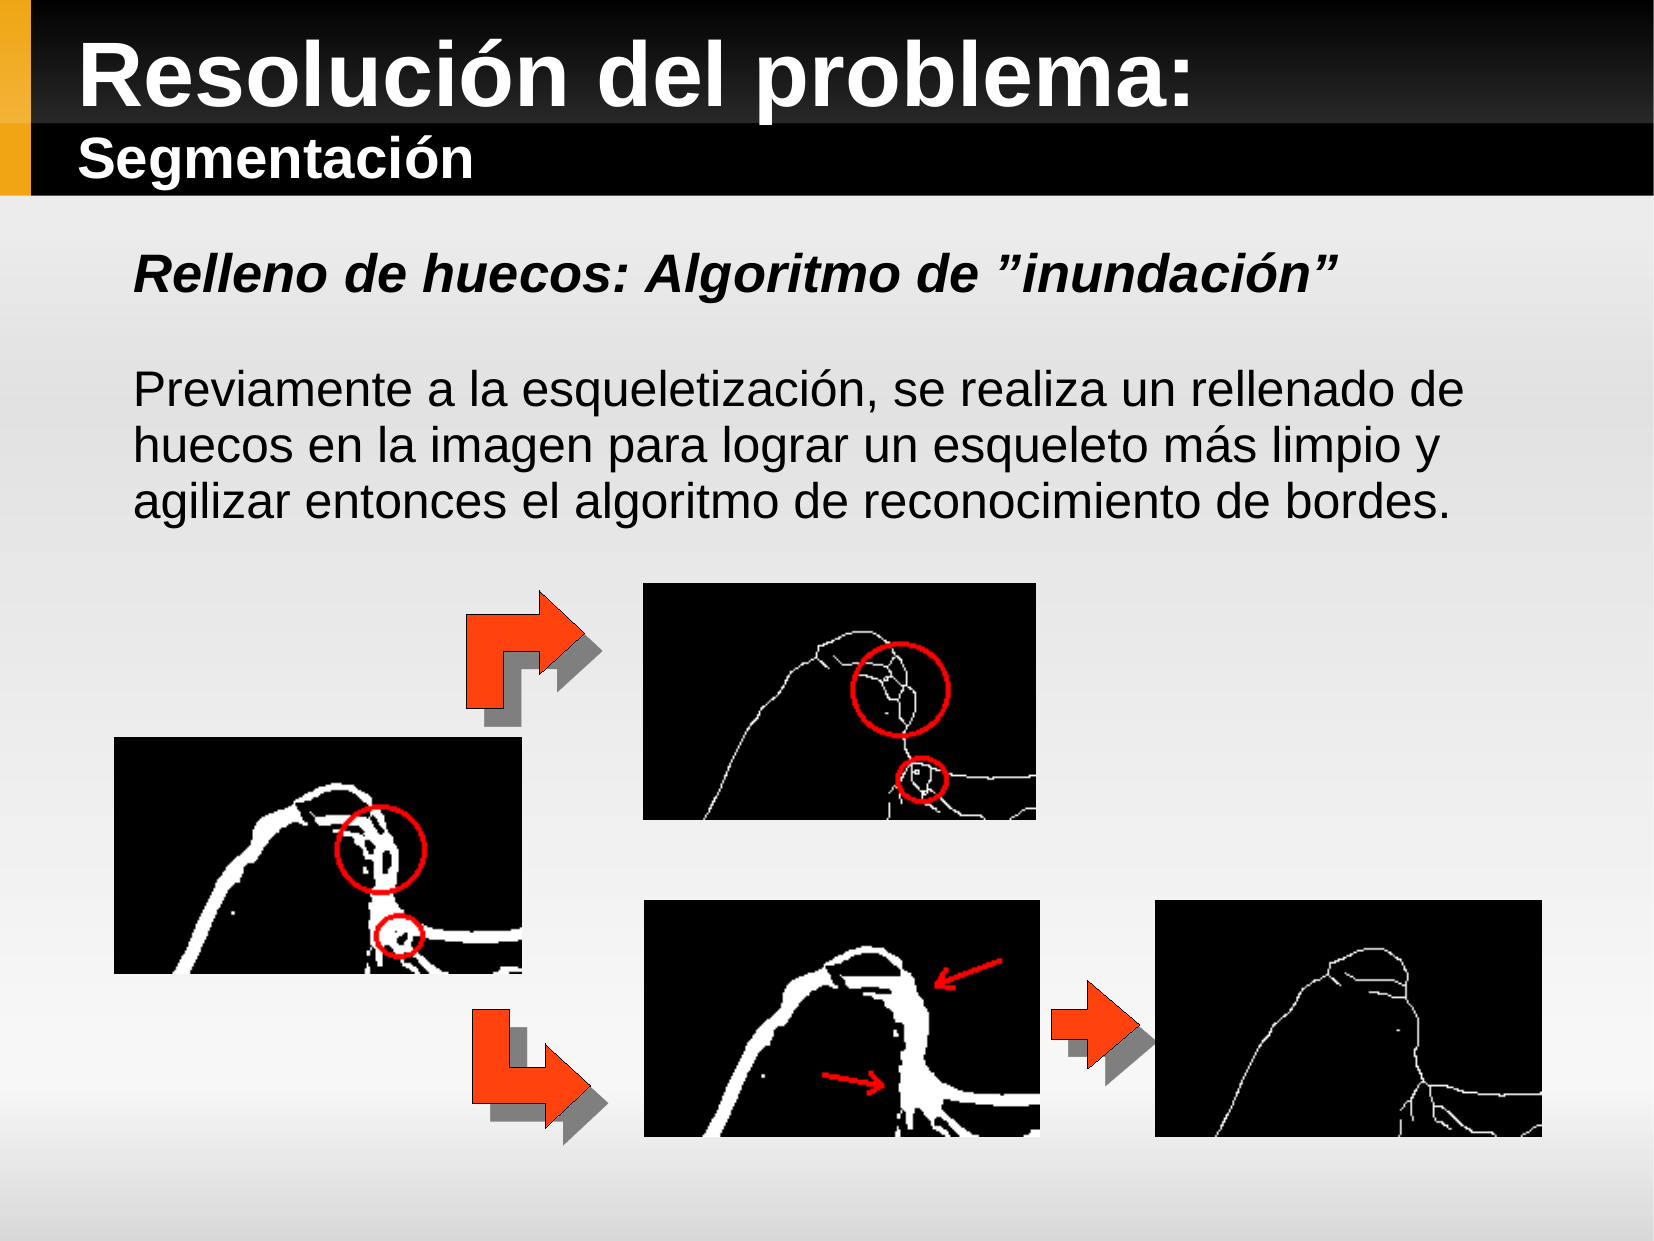

# Resolución del problema: Segmentación
Relleno de huecos: Algoritmo de ”inundación”
Previamente a la esqueletización, se realiza un rellenado de huecos en la imagen para lograr un esqueleto más limpio y agilizar entonces el algoritmo de reconocimiento de bordes.